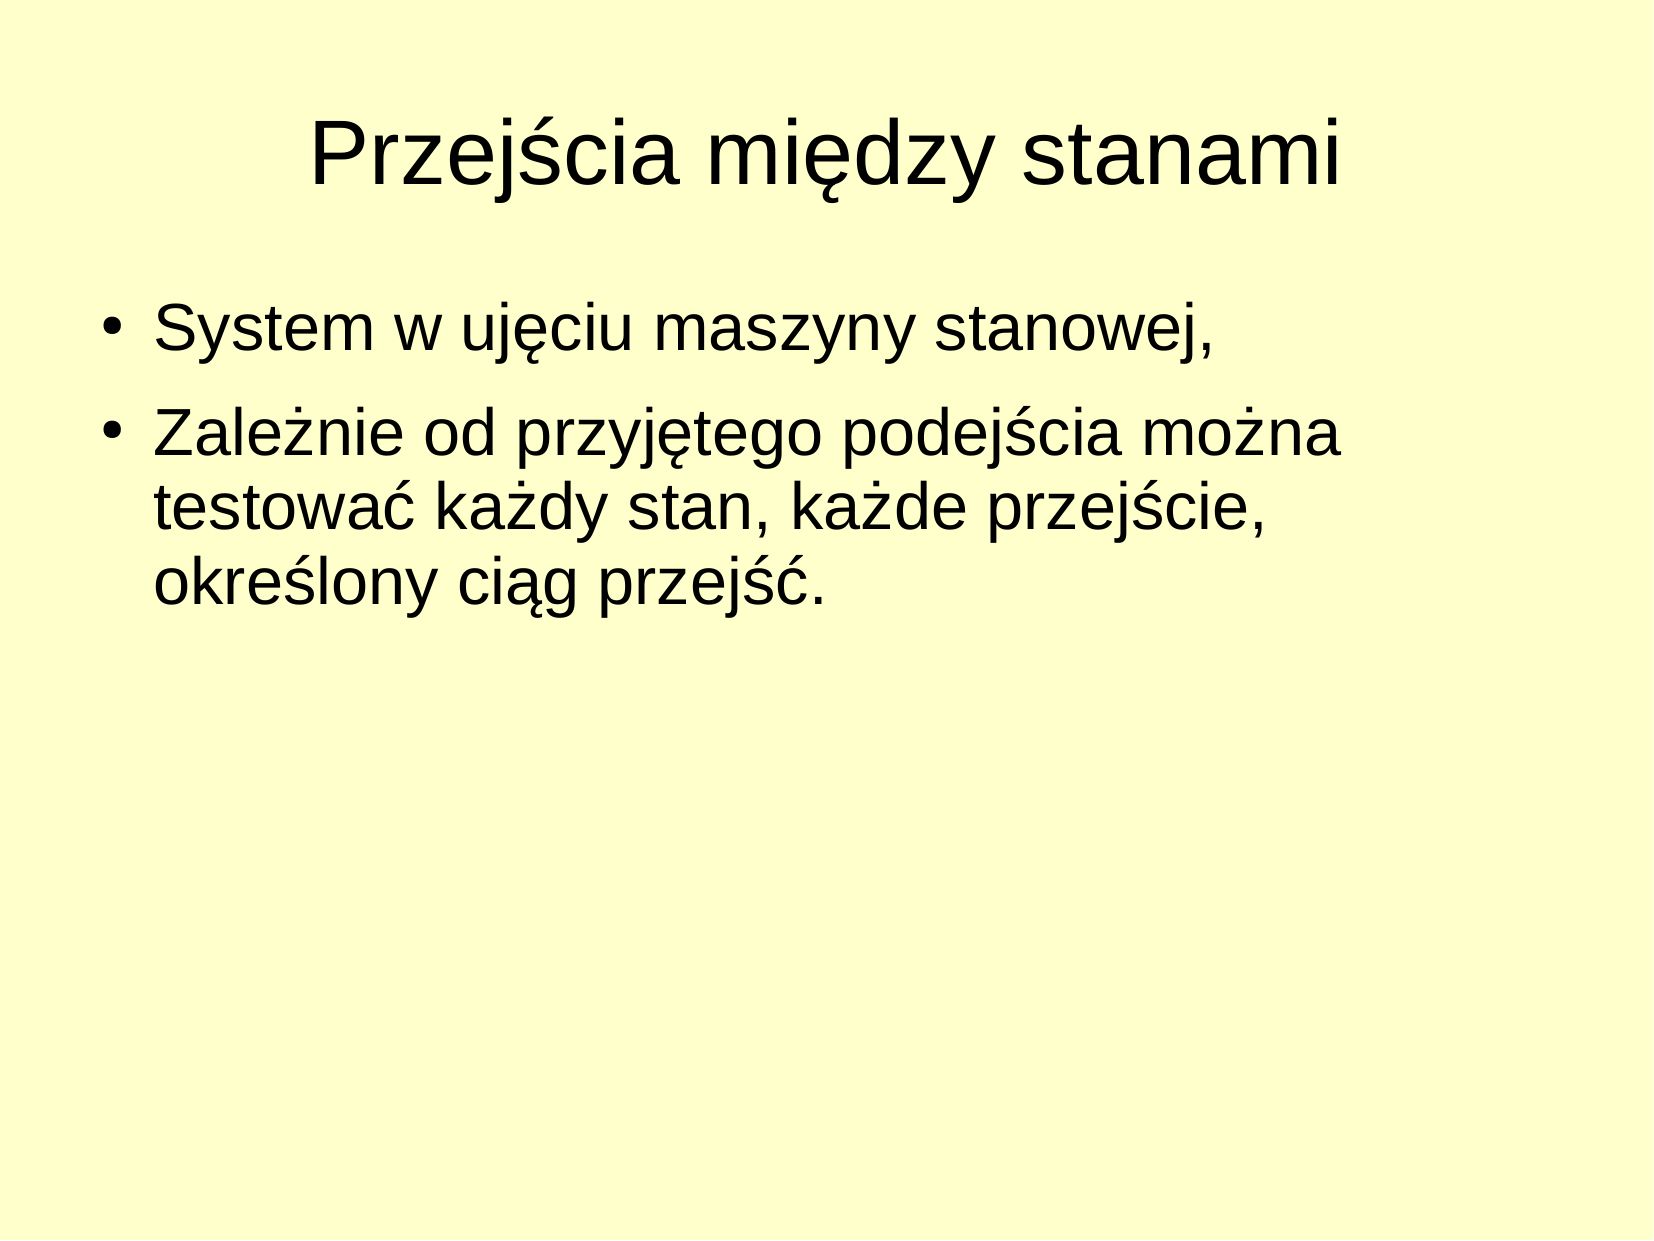

# Przejścia między stanami
System w ujęciu maszyny stanowej,
Zależnie od przyjętego podejścia można testować każdy stan, każde przejście, określony ciąg przejść.